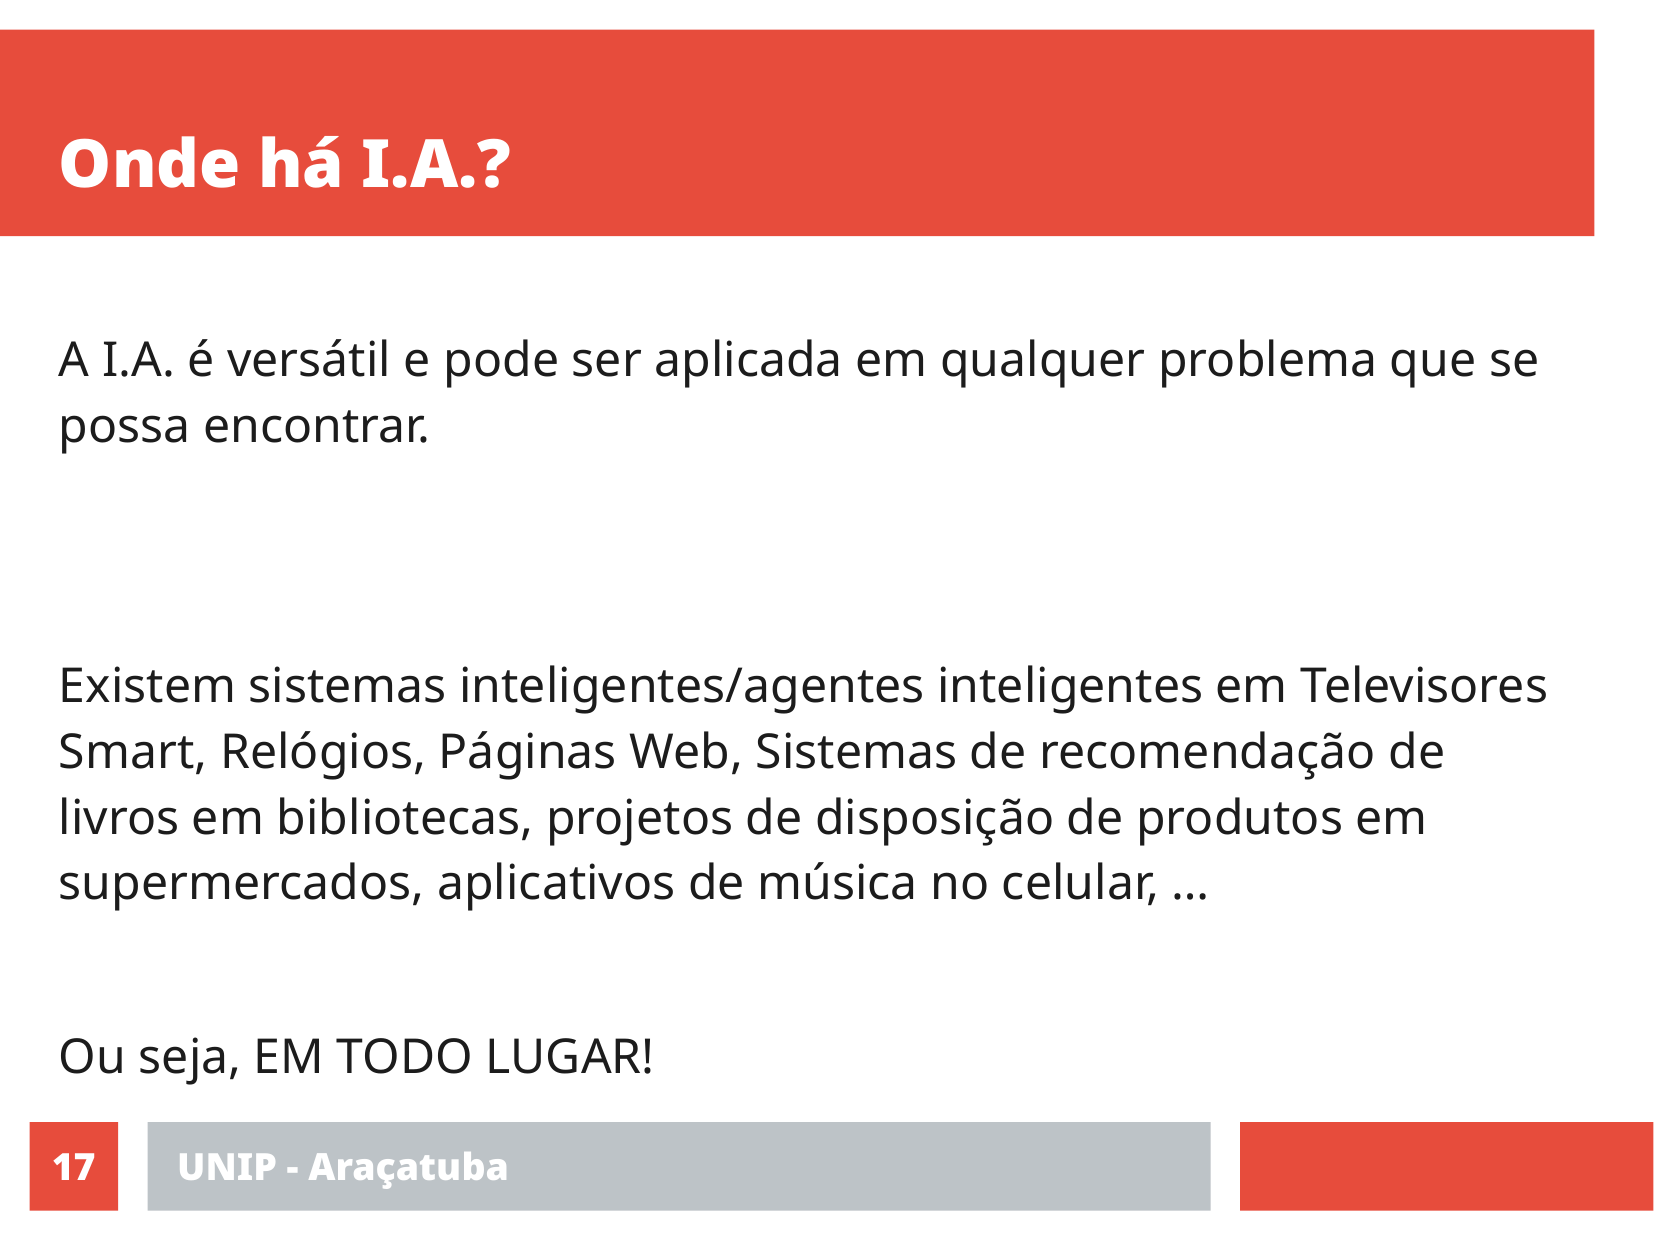

# Onde há I.A.?
A I.A. é versátil e pode ser aplicada em qualquer problema que se possa encontrar.
Existem sistemas inteligentes/agentes inteligentes em Televisores Smart, Relógios, Páginas Web, Sistemas de recomendação de livros em bibliotecas, projetos de disposição de produtos em supermercados, aplicativos de música no celular, …
Ou seja, EM TODO LUGAR!
17
UNIP - Araçatuba